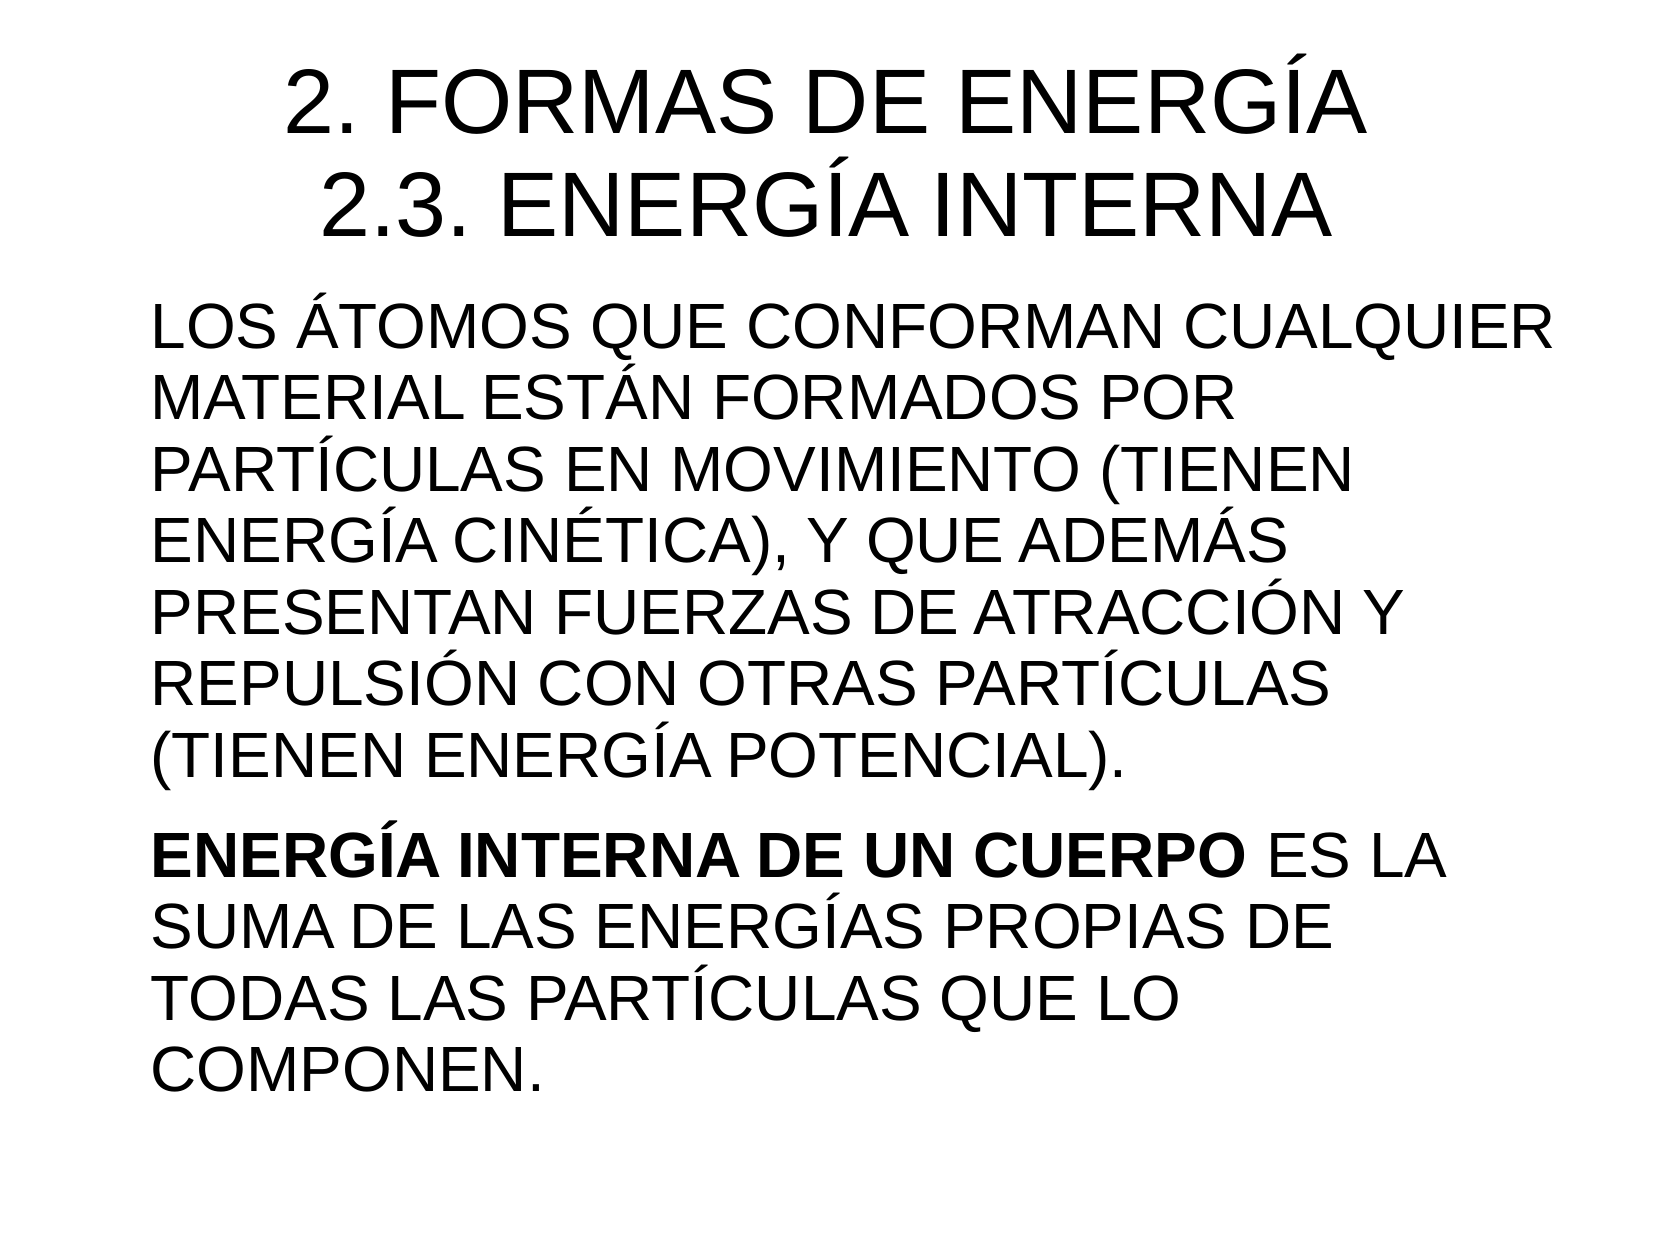

# 2. FORMAS DE ENERGÍA 2.3. ENERGÍA INTERNA
LOS ÁTOMOS QUE CONFORMAN CUALQUIER MATERIAL ESTÁN FORMADOS POR PARTÍCULAS EN MOVIMIENTO (TIENEN ENERGÍA CINÉTICA), Y QUE ADEMÁS PRESENTAN FUERZAS DE ATRACCIÓN Y REPULSIÓN CON OTRAS PARTÍCULAS (TIENEN ENERGÍA POTENCIAL).
ENERGÍA INTERNA DE UN CUERPO ES LA SUMA DE LAS ENERGÍAS PROPIAS DE TODAS LAS PARTÍCULAS QUE LO COMPONEN.